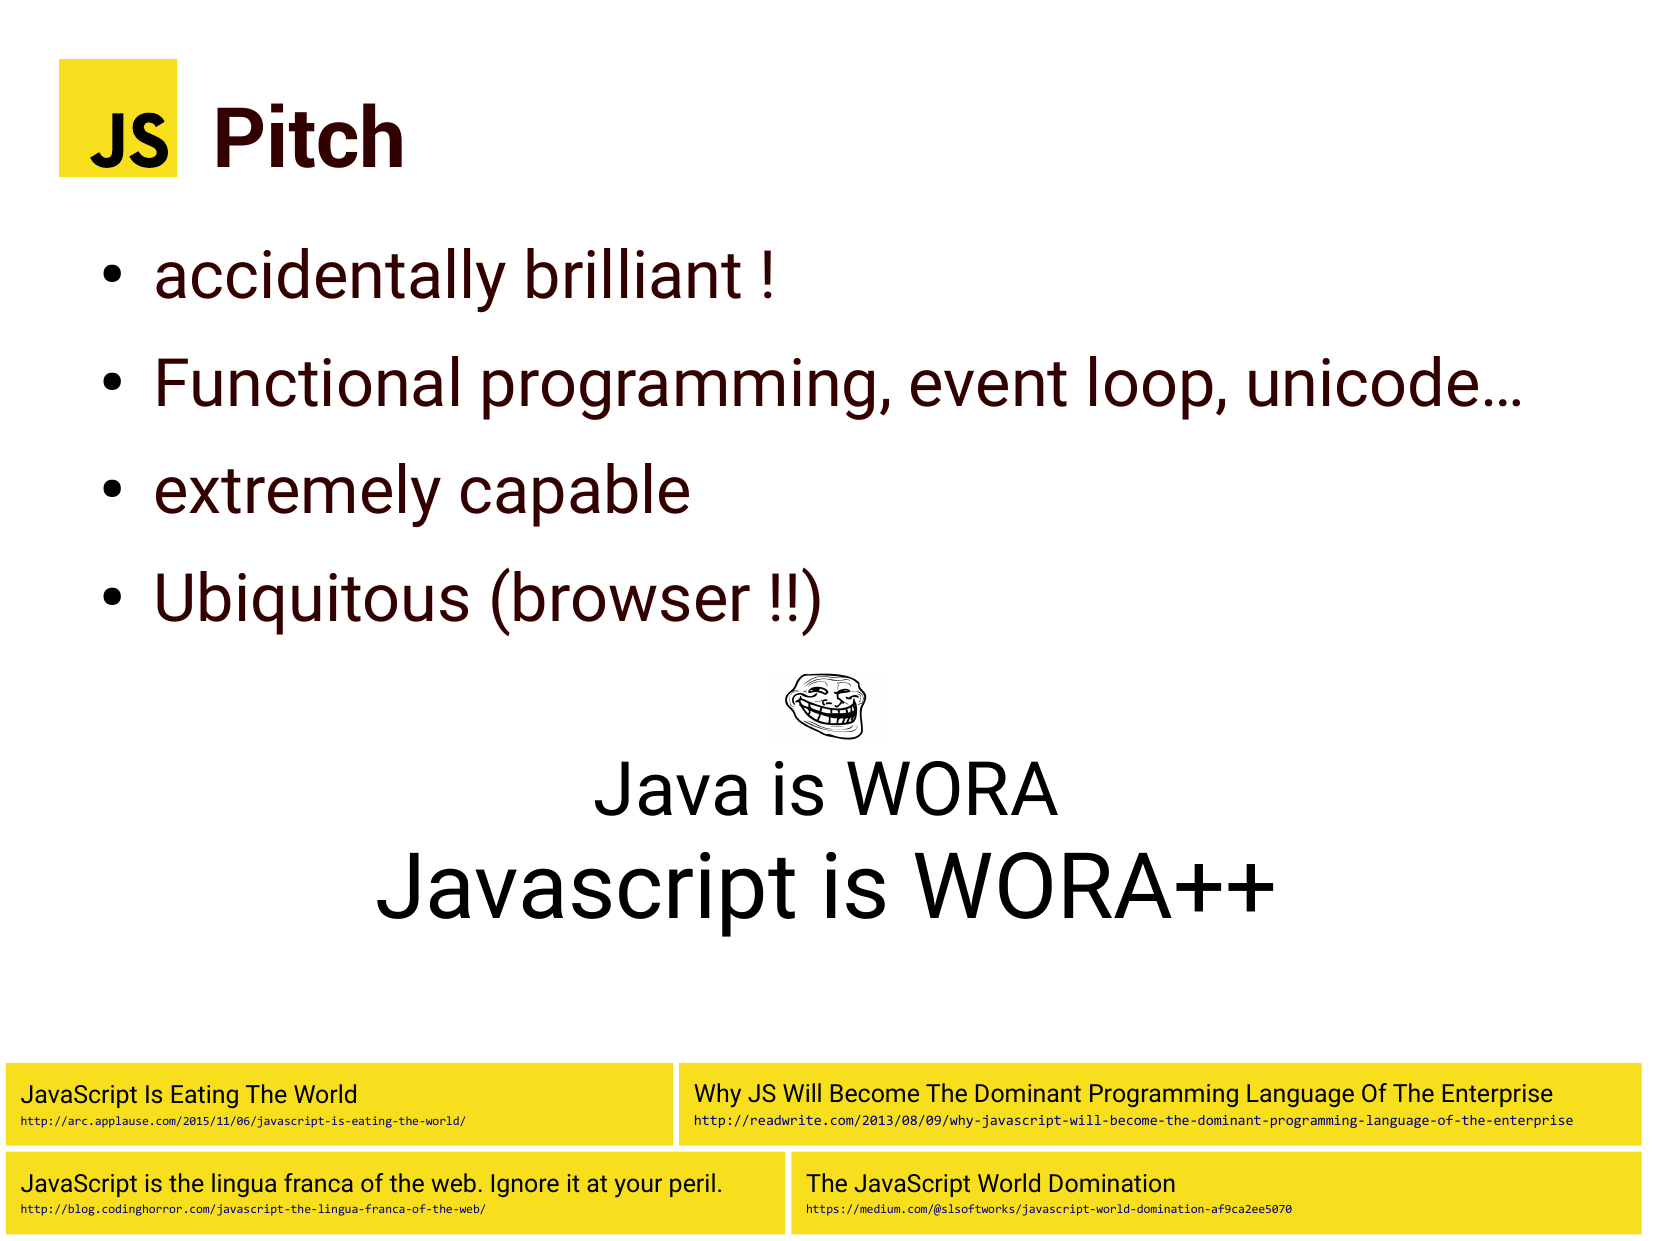

# Pitch
accidentally brilliant !
Functional programming, event loop, unicode…
extremely capable
Ubiquitous (browser !!)
Java is WORA
Javascript is WORA++
JavaScript Is Eating The World
http://arc.applause.com/2015/11/06/javascript-is-eating-the-world/
Why JS Will Become The Dominant Programming Language Of The Enterprise
http://readwrite.com/2013/08/09/why-javascript-will-become-the-dominant-programming-language-of-the-enterprise
JavaScript is the lingua franca of the web. Ignore it at your peril.
http://blog.codinghorror.com/javascript-the-lingua-franca-of-the-web/
The JavaScript World Domination
https://medium.com/@slsoftworks/javascript-world-domination-af9ca2ee5070